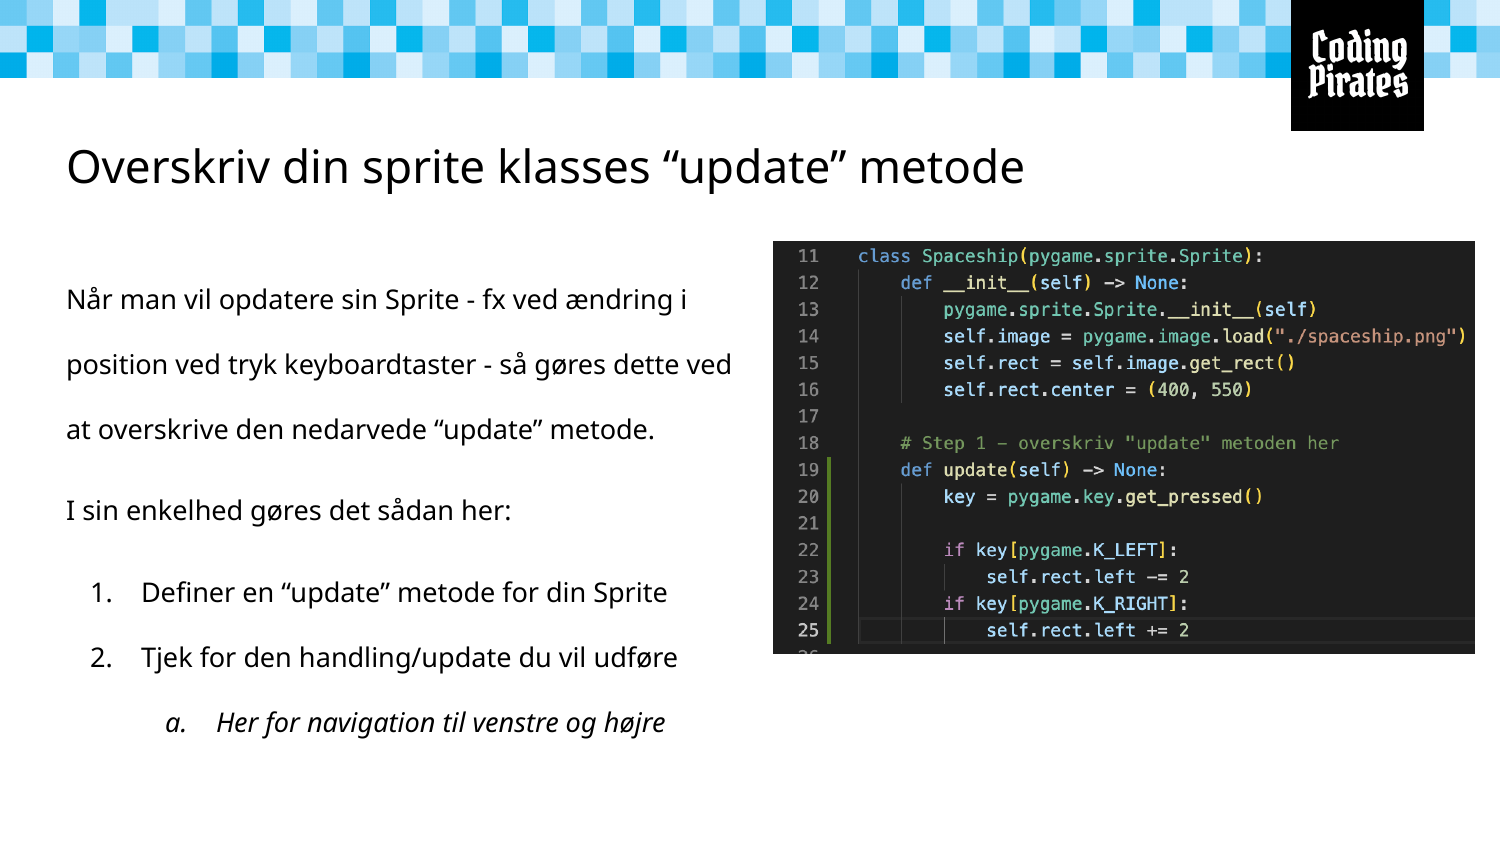

# Overskriv din sprite klasses “update” metode
Når man vil opdatere sin Sprite - fx ved ændring i position ved tryk keyboardtaster - så gøres dette ved at overskrive den nedarvede “update” metode.
I sin enkelhed gøres det sådan her:
Definer en “update” metode for din Sprite
Tjek for den handling/update du vil udføre
Her for navigation til venstre og højre